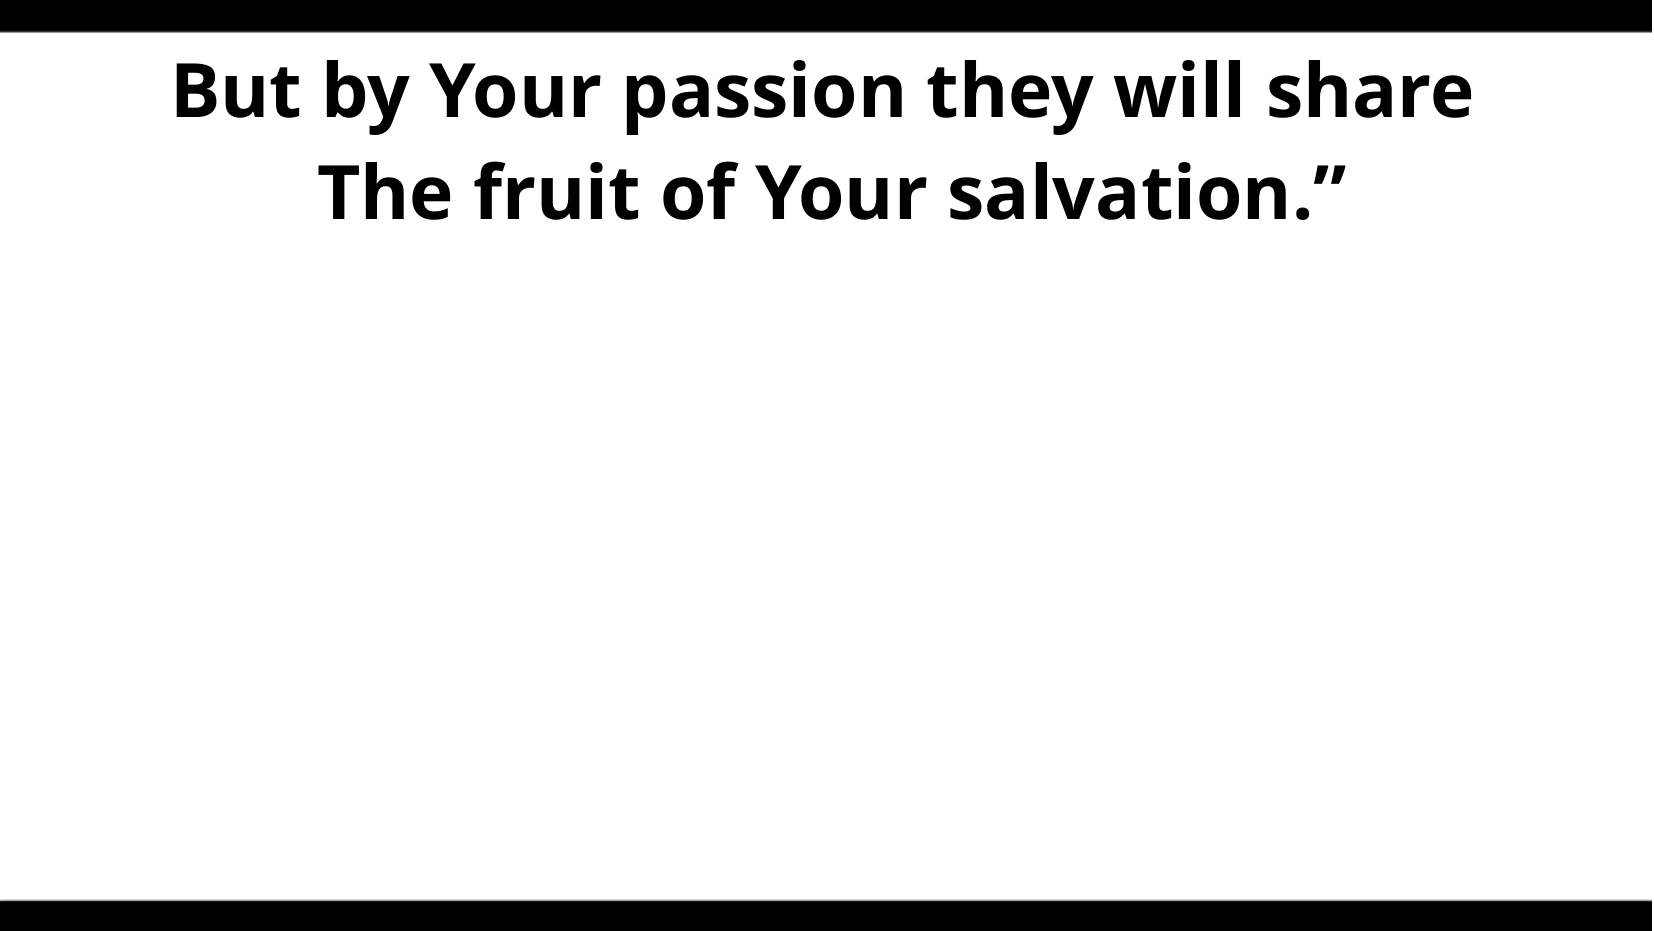

But by Your passion they will share
The fruit of Your salvation.”